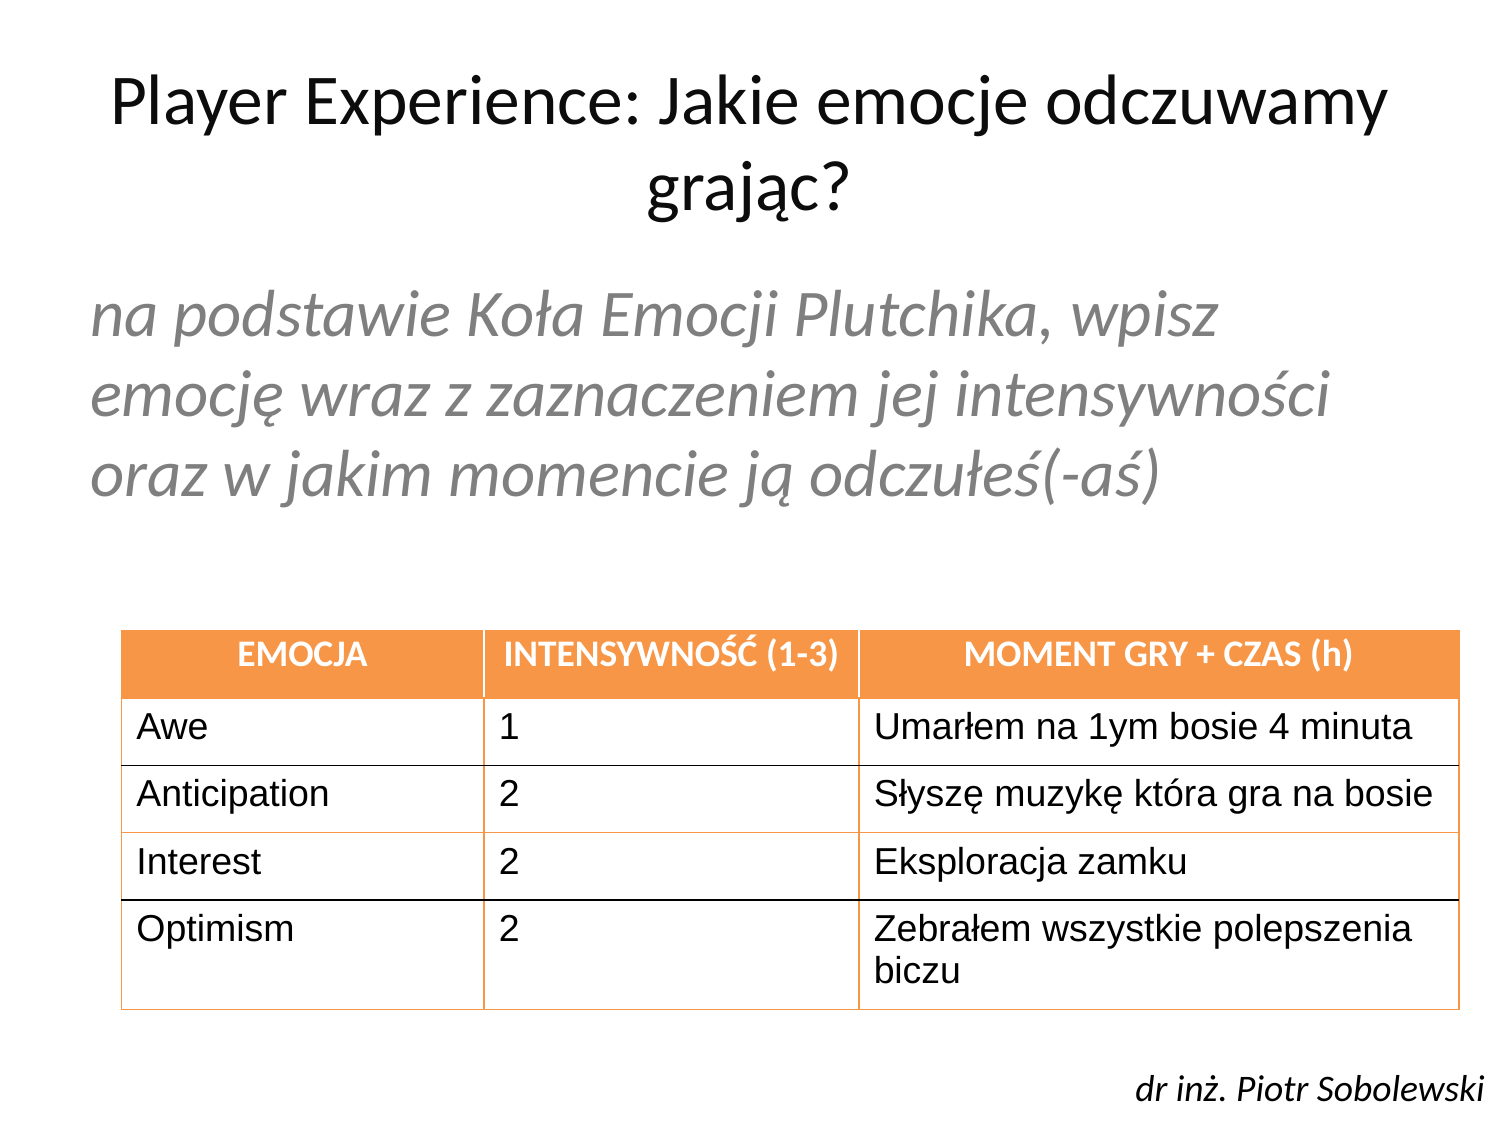

# Player Experience: Jakie emocje odczuwamy grając?
na podstawie Koła Emocji Plutchika, wpisz emocję wraz z zaznaczeniem jej intensywności oraz w jakim momencie ją odczułeś(-aś)
| EMOCJA | INTENSYWNOŚĆ (1-3) | MOMENT GRY + CZAS (h) |
| --- | --- | --- |
| Awe | 1 | Umarłem na 1ym bosie 4 minuta |
| Anticipation | 2 | Słyszę muzykę która gra na bosie |
| Interest | 2 | Eksploracja zamku |
| Optimism | 2 | Zebrałem wszystkie polepszenia biczu |
dr inż. Piotr Sobolewski